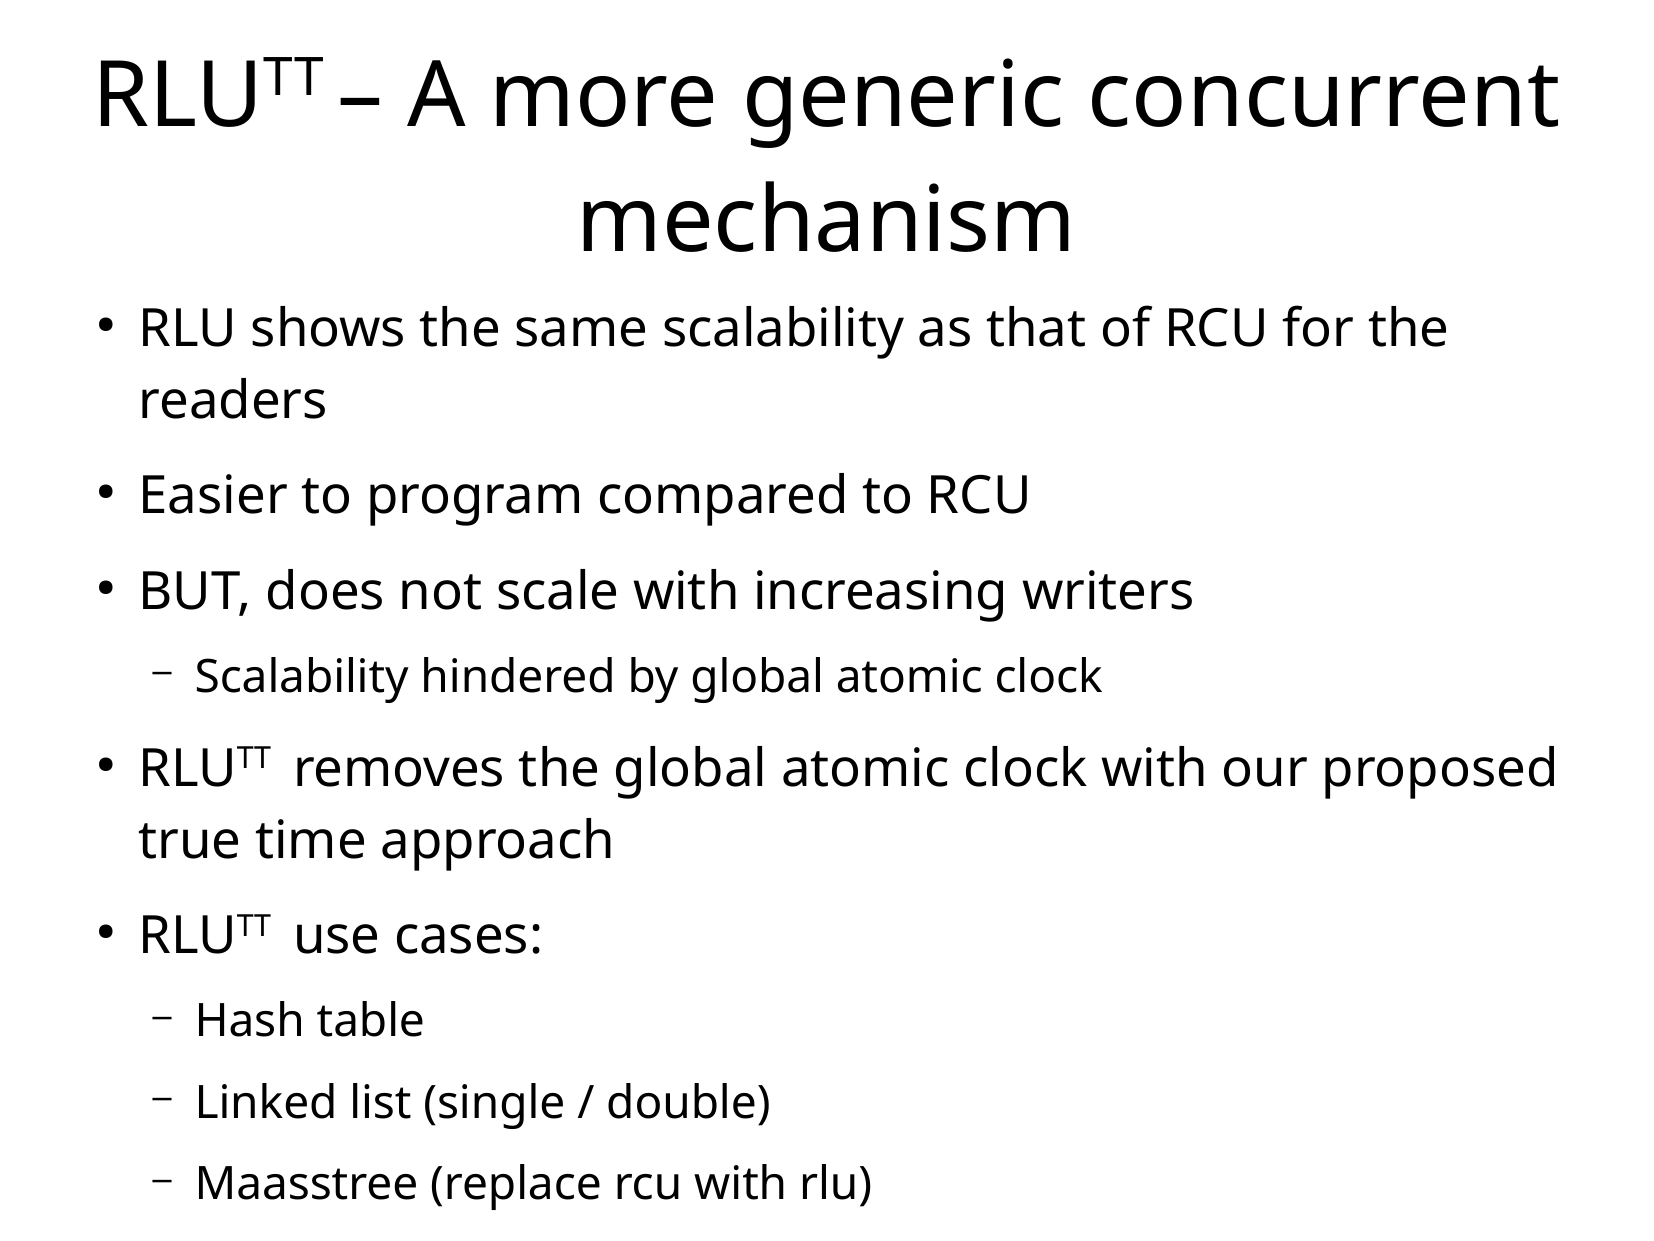

# RLUTT – A more generic concurrent mechanism
RLU shows the same scalability as that of RCU for the readers
Easier to program compared to RCU
BUT, does not scale with increasing writers
Scalability hindered by global atomic clock
RLUTT removes the global atomic clock with our proposed true time approach
RLUTT use cases:
Hash table
Linked list (single / double)
Maasstree (replace rcu with rlu)